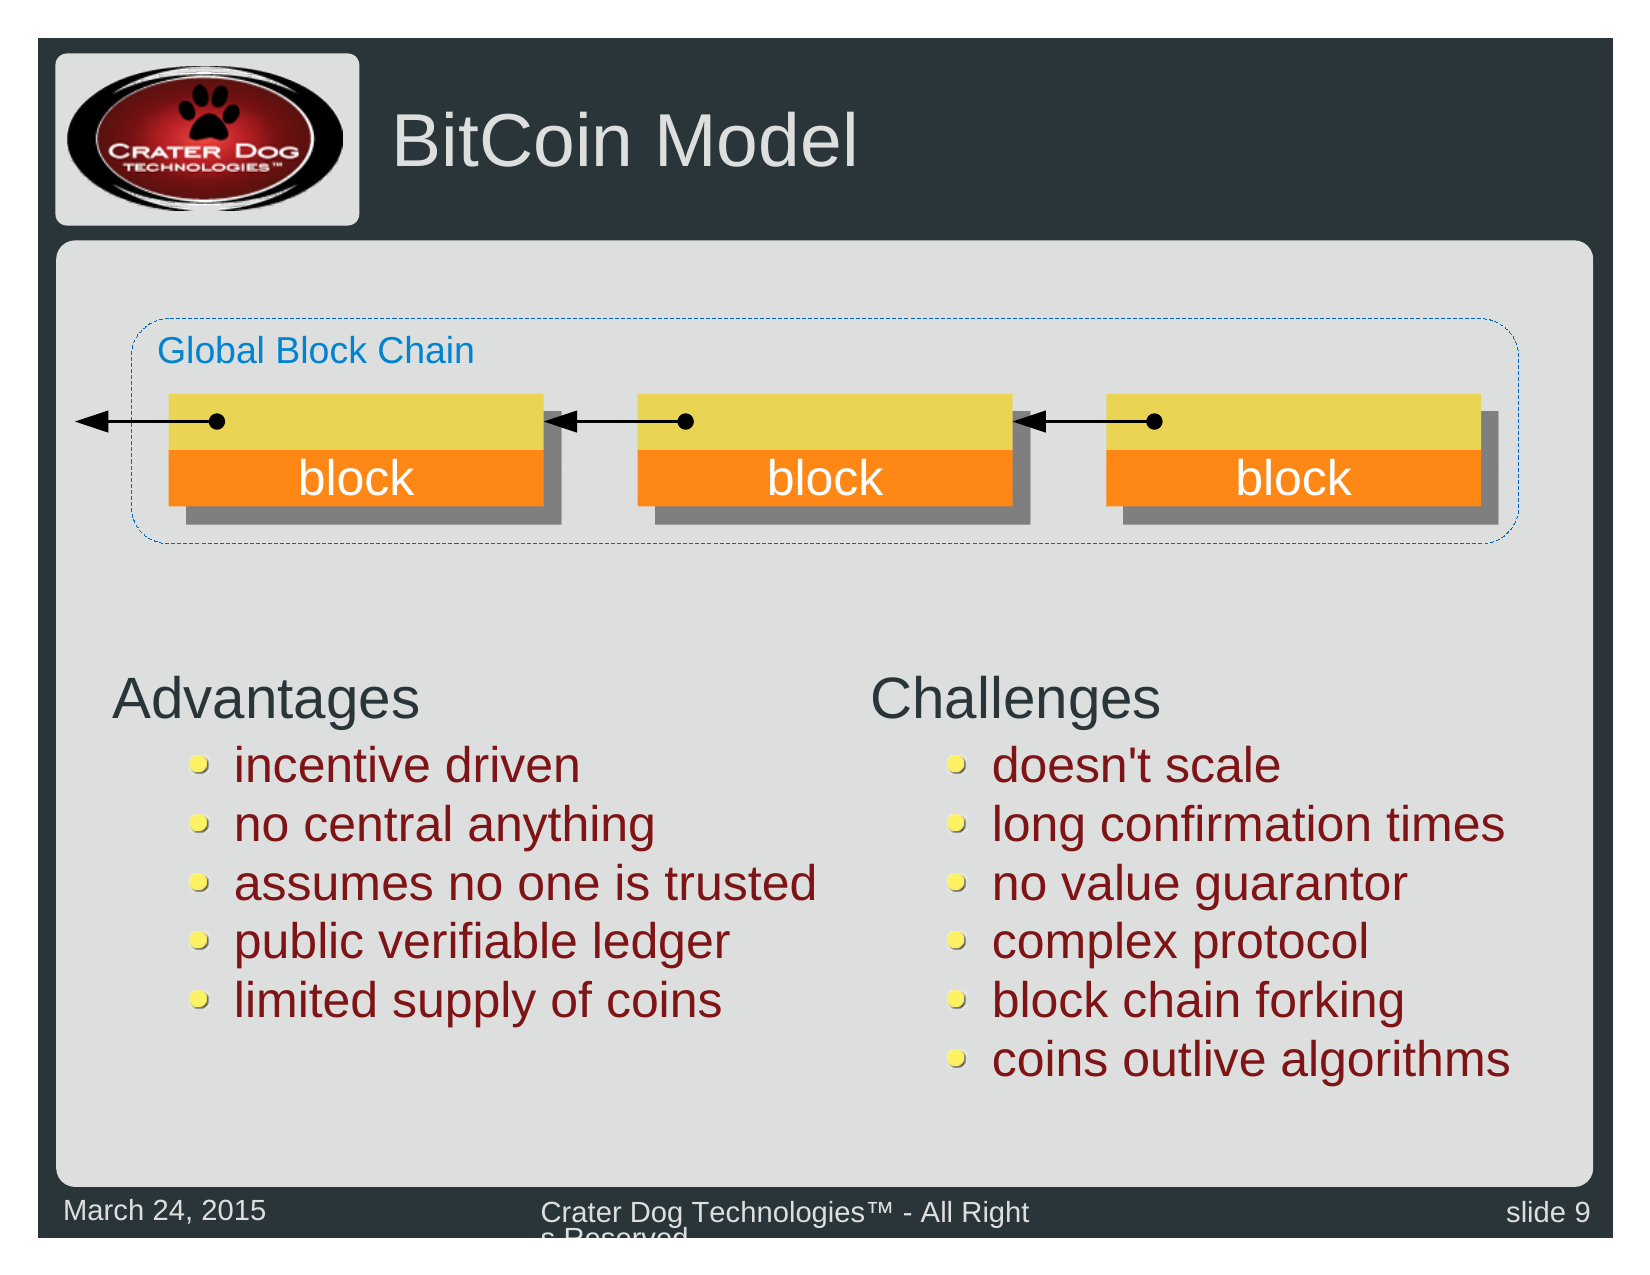

# BitCoin Model
Global Block Chain
block
block
block
Advantages
incentive driven
no central anything
assumes no one is trusted
public verifiable ledger
limited supply of coins
Challenges
doesn't scale
long confirmation times
no value guarantor
complex protocol
block chain forking
coins outlive algorithms
Crater Dog Technologies™ - All Rights Reserved
9